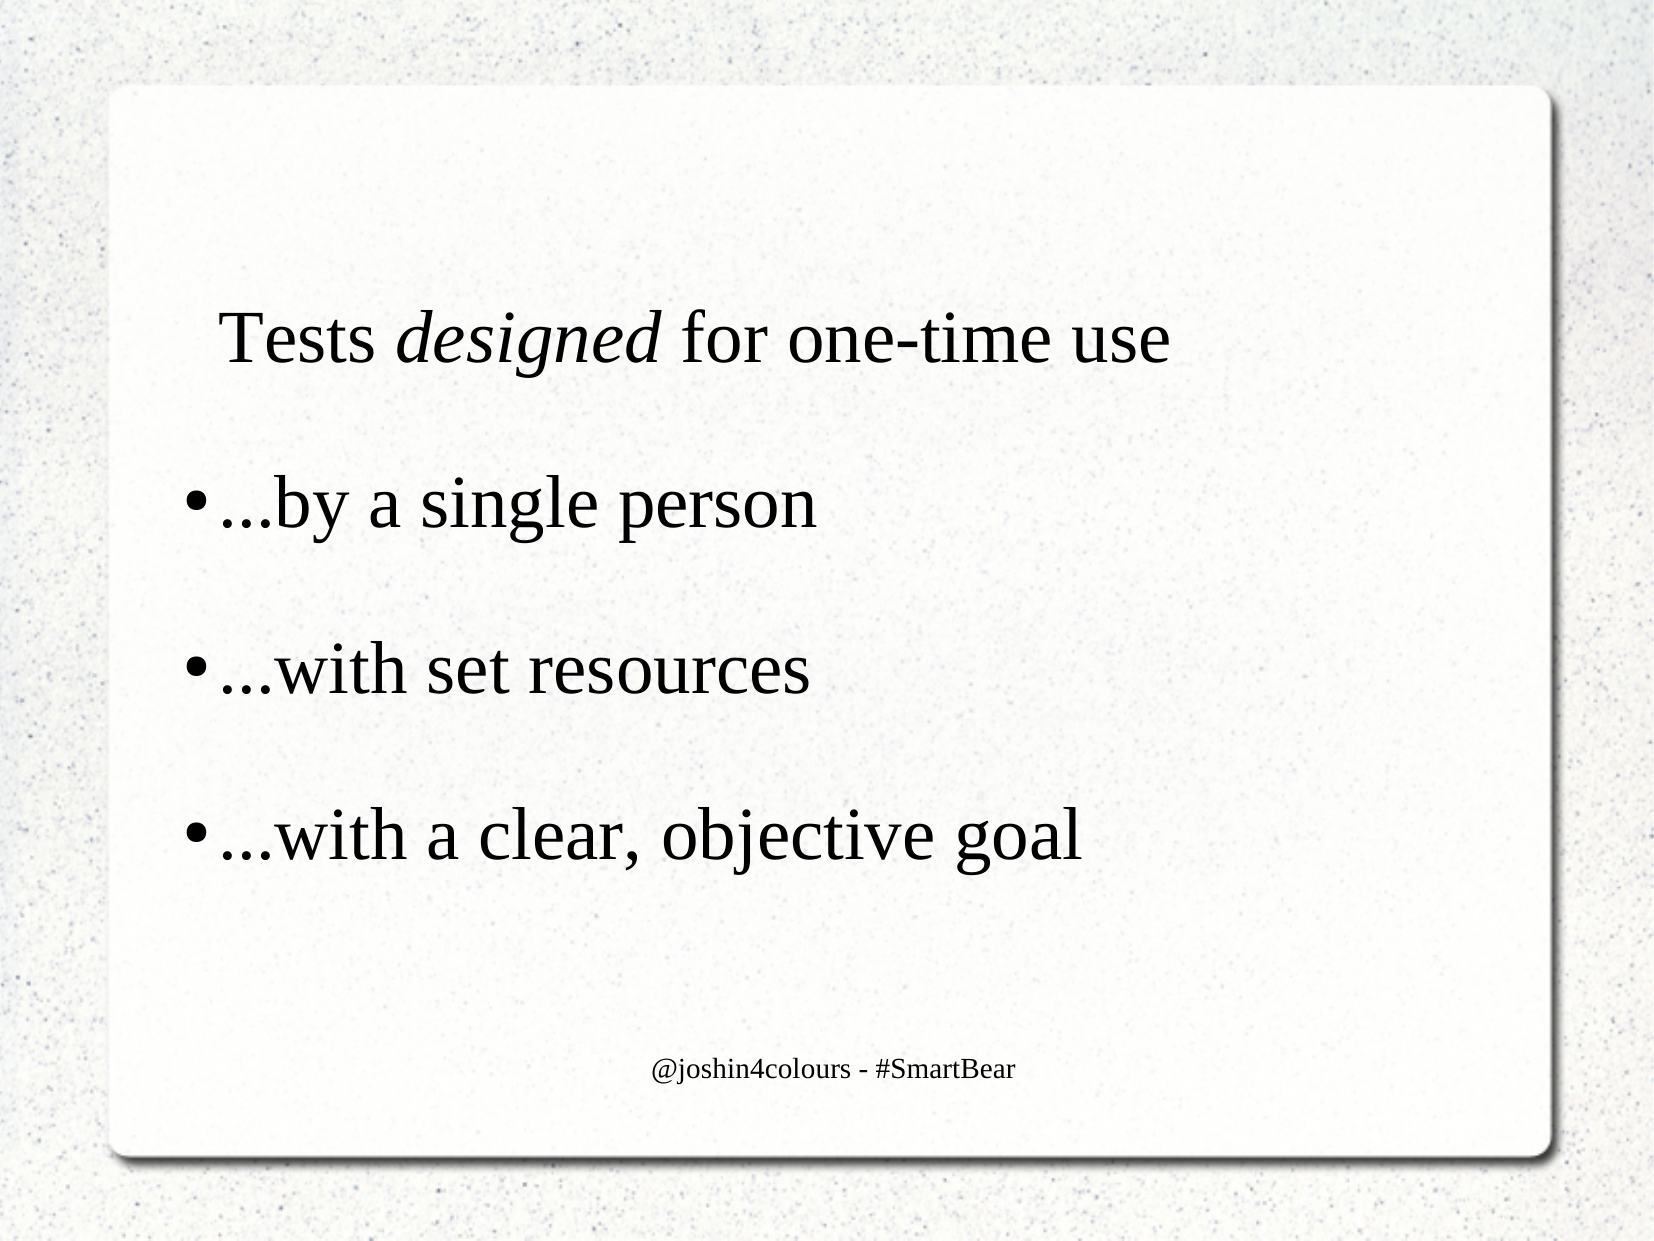

# Tests designed for one-time use
...by a single person
...with set resources
...with a clear, objective goal
@joshin4colours - #SmartBear